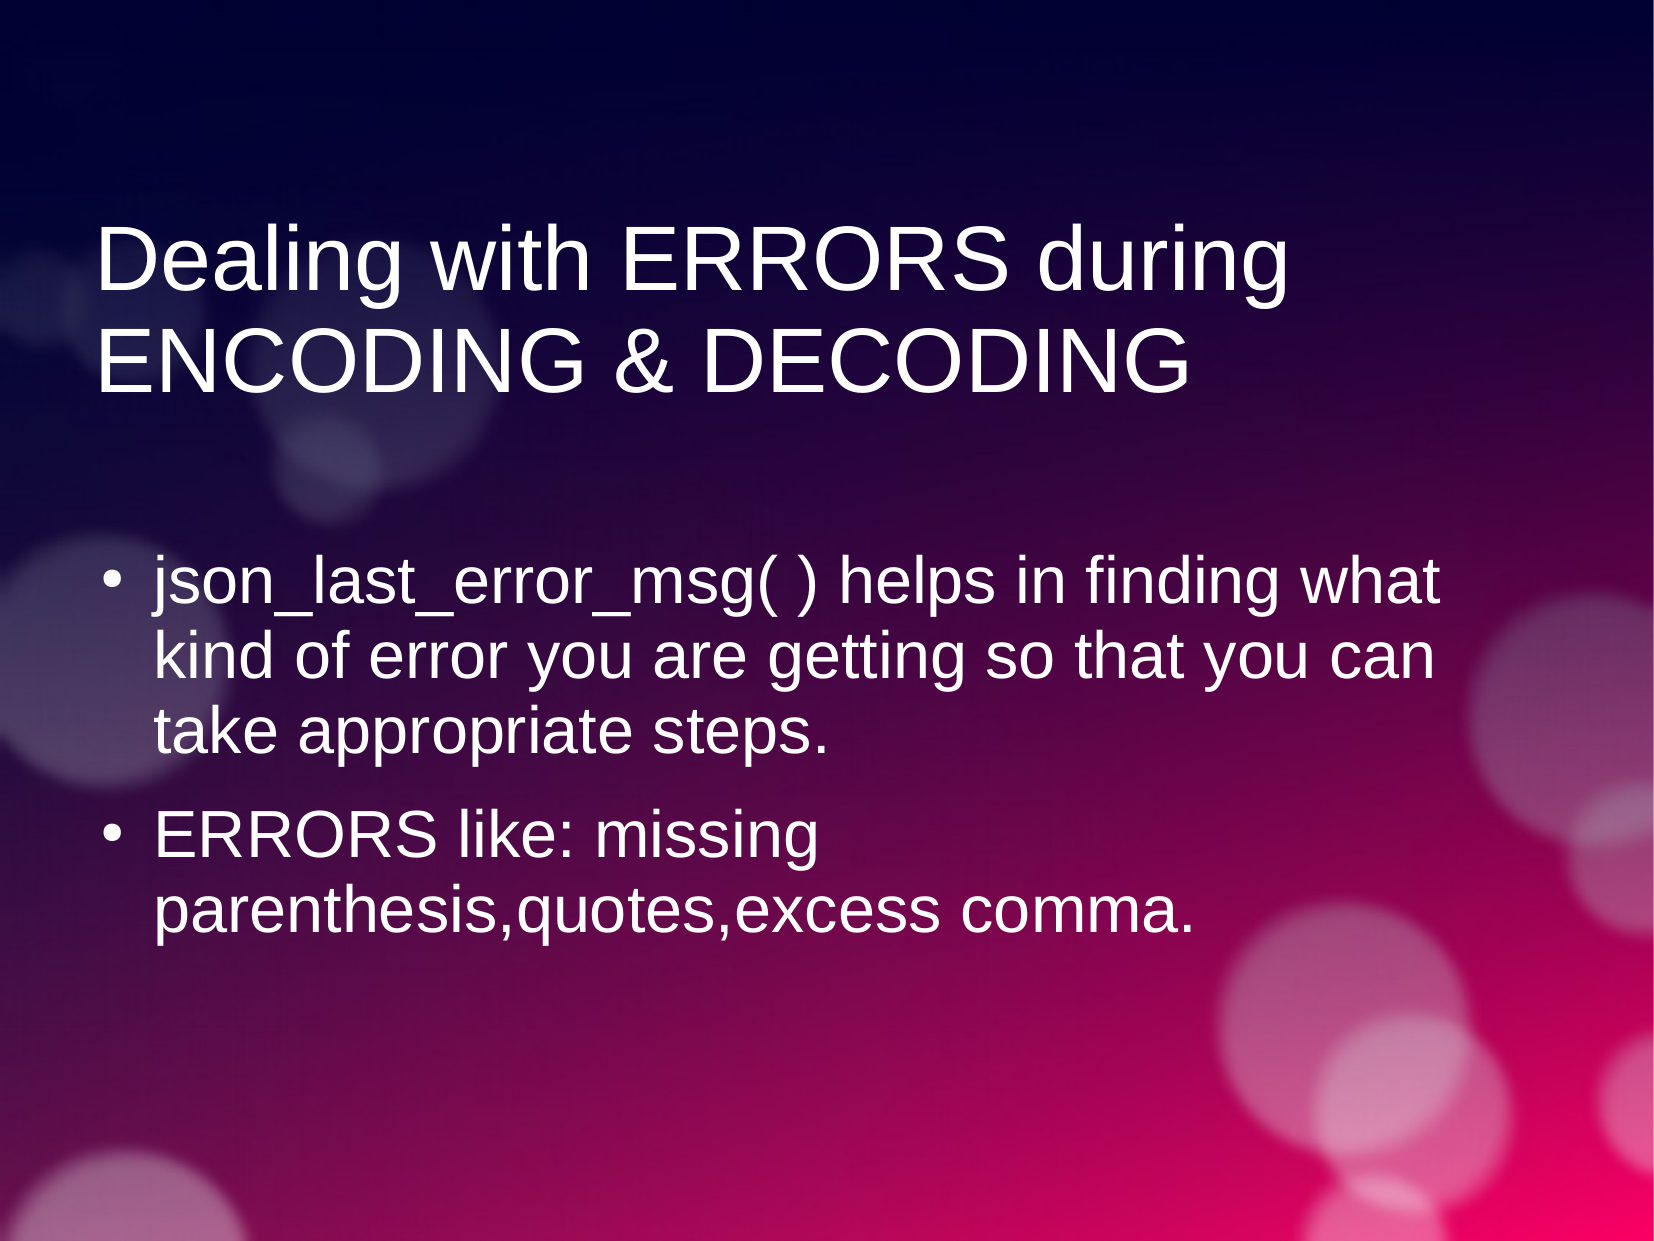

# Dealing with ERRORS during ENCODING & DECODING
json_last_error_msg( ) helps in finding what kind of error you are getting so that you can take appropriate steps.
ERRORS like: missing parenthesis,quotes,excess comma.